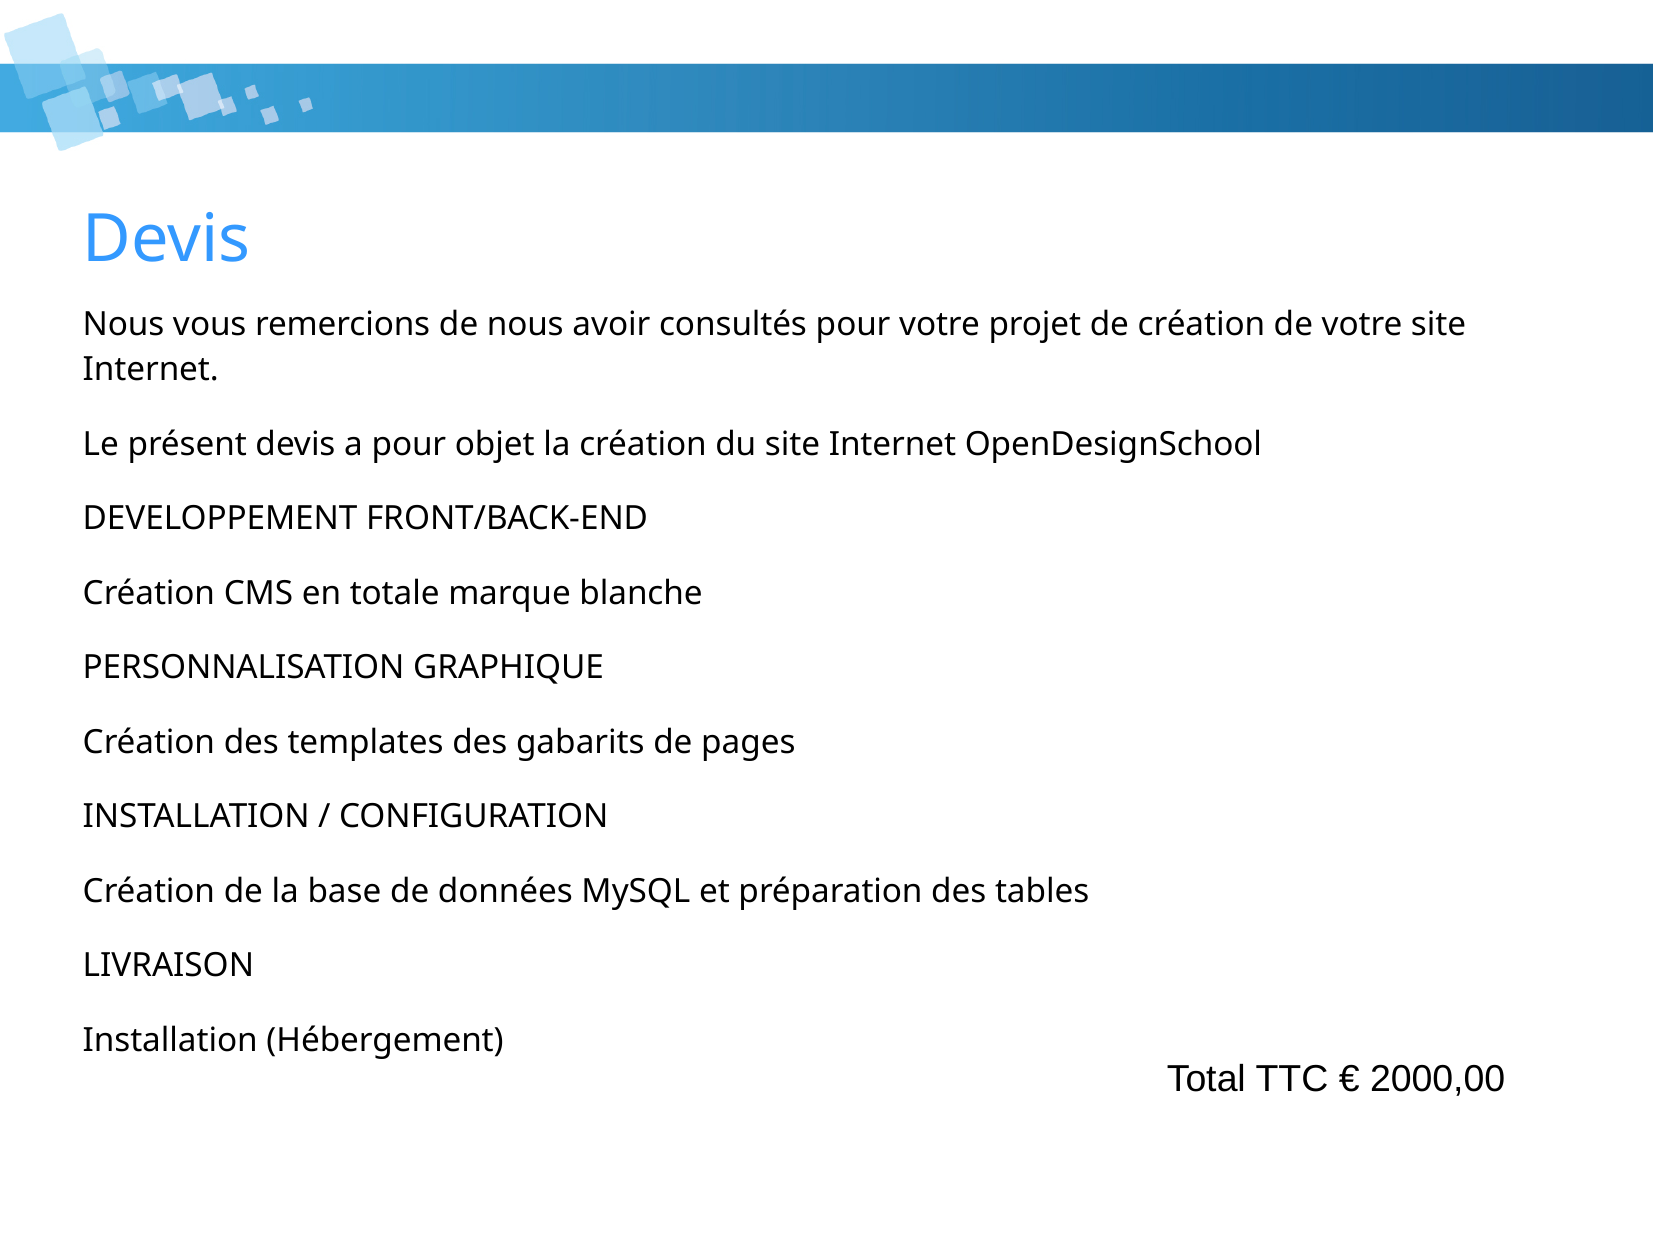

# Devis
Nous vous remercions de nous avoir consultés pour votre projet de création de votre site Internet.
Le présent devis a pour objet la création du site Internet OpenDesignSchool
DEVELOPPEMENT FRONT/BACK-END
Création CMS en totale marque blanche
PERSONNALISATION GRAPHIQUE
Création des templates des gabarits de pages
INSTALLATION / CONFIGURATION
Création de la base de données MySQL et préparation des tables
LIVRAISON
Installation (Hébergement)
Total TTC € 2000,00